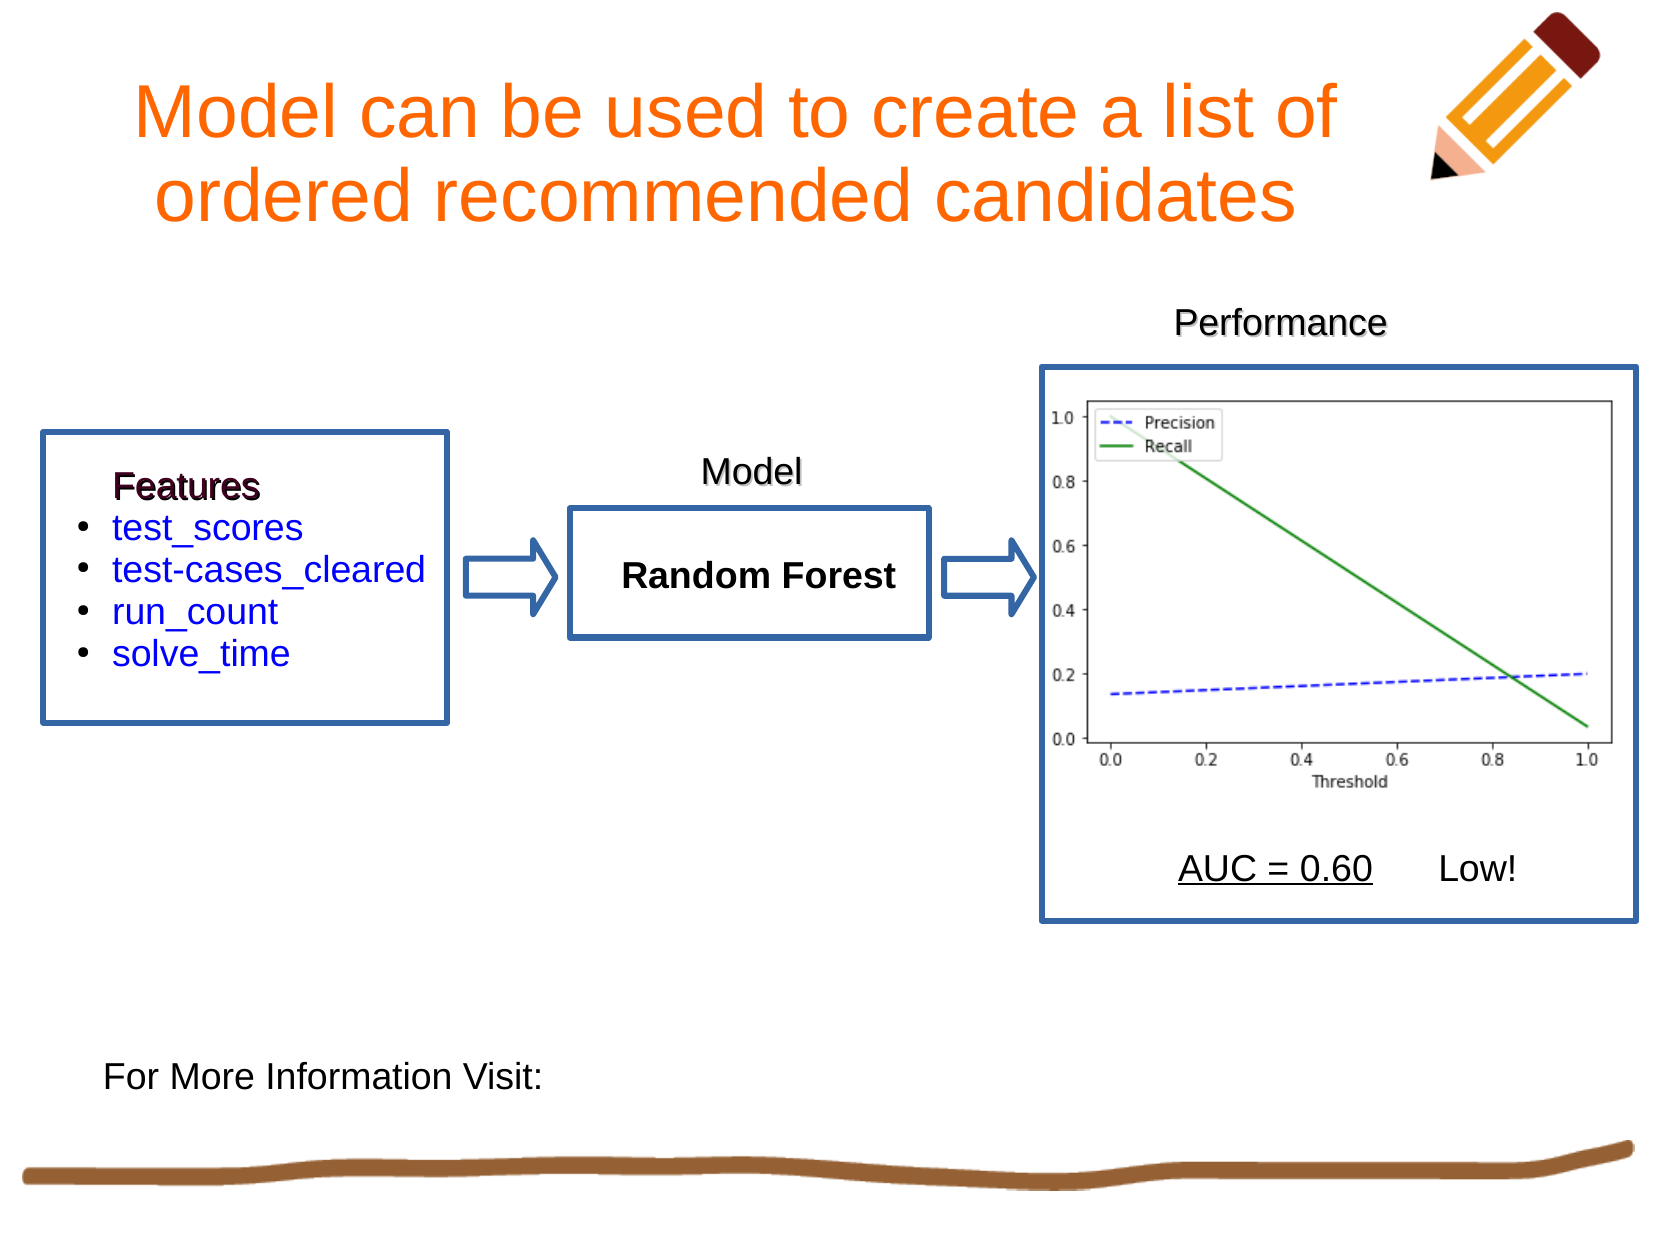

# Model can be used to create a list of ordered recommended candidates
Performance
Model
Features
test_scores
test-cases_cleared
run_count
solve_time
Random Forest
AUC = 0.60
Low!
For More Information Visit: